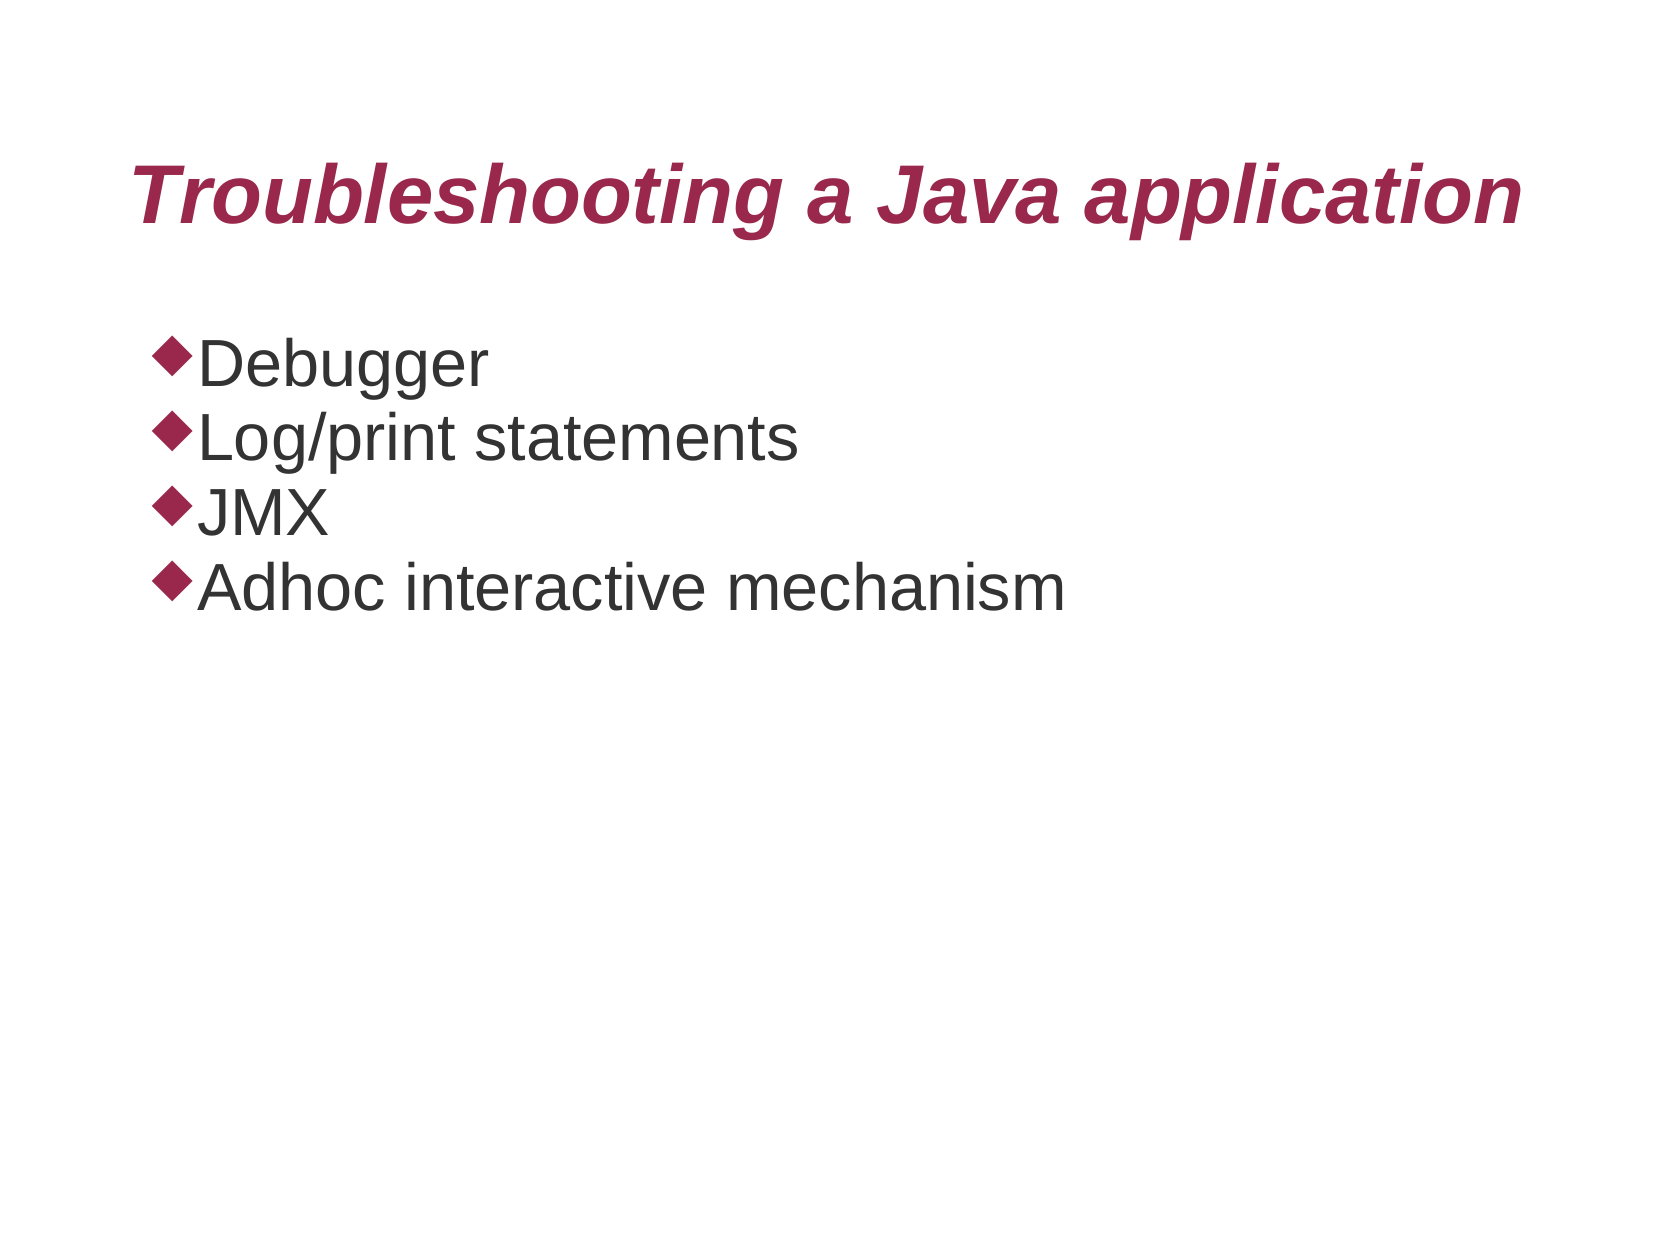

# Troubleshooting a Java application
Debugger
Log/print statements
JMX
Adhoc interactive mechanism